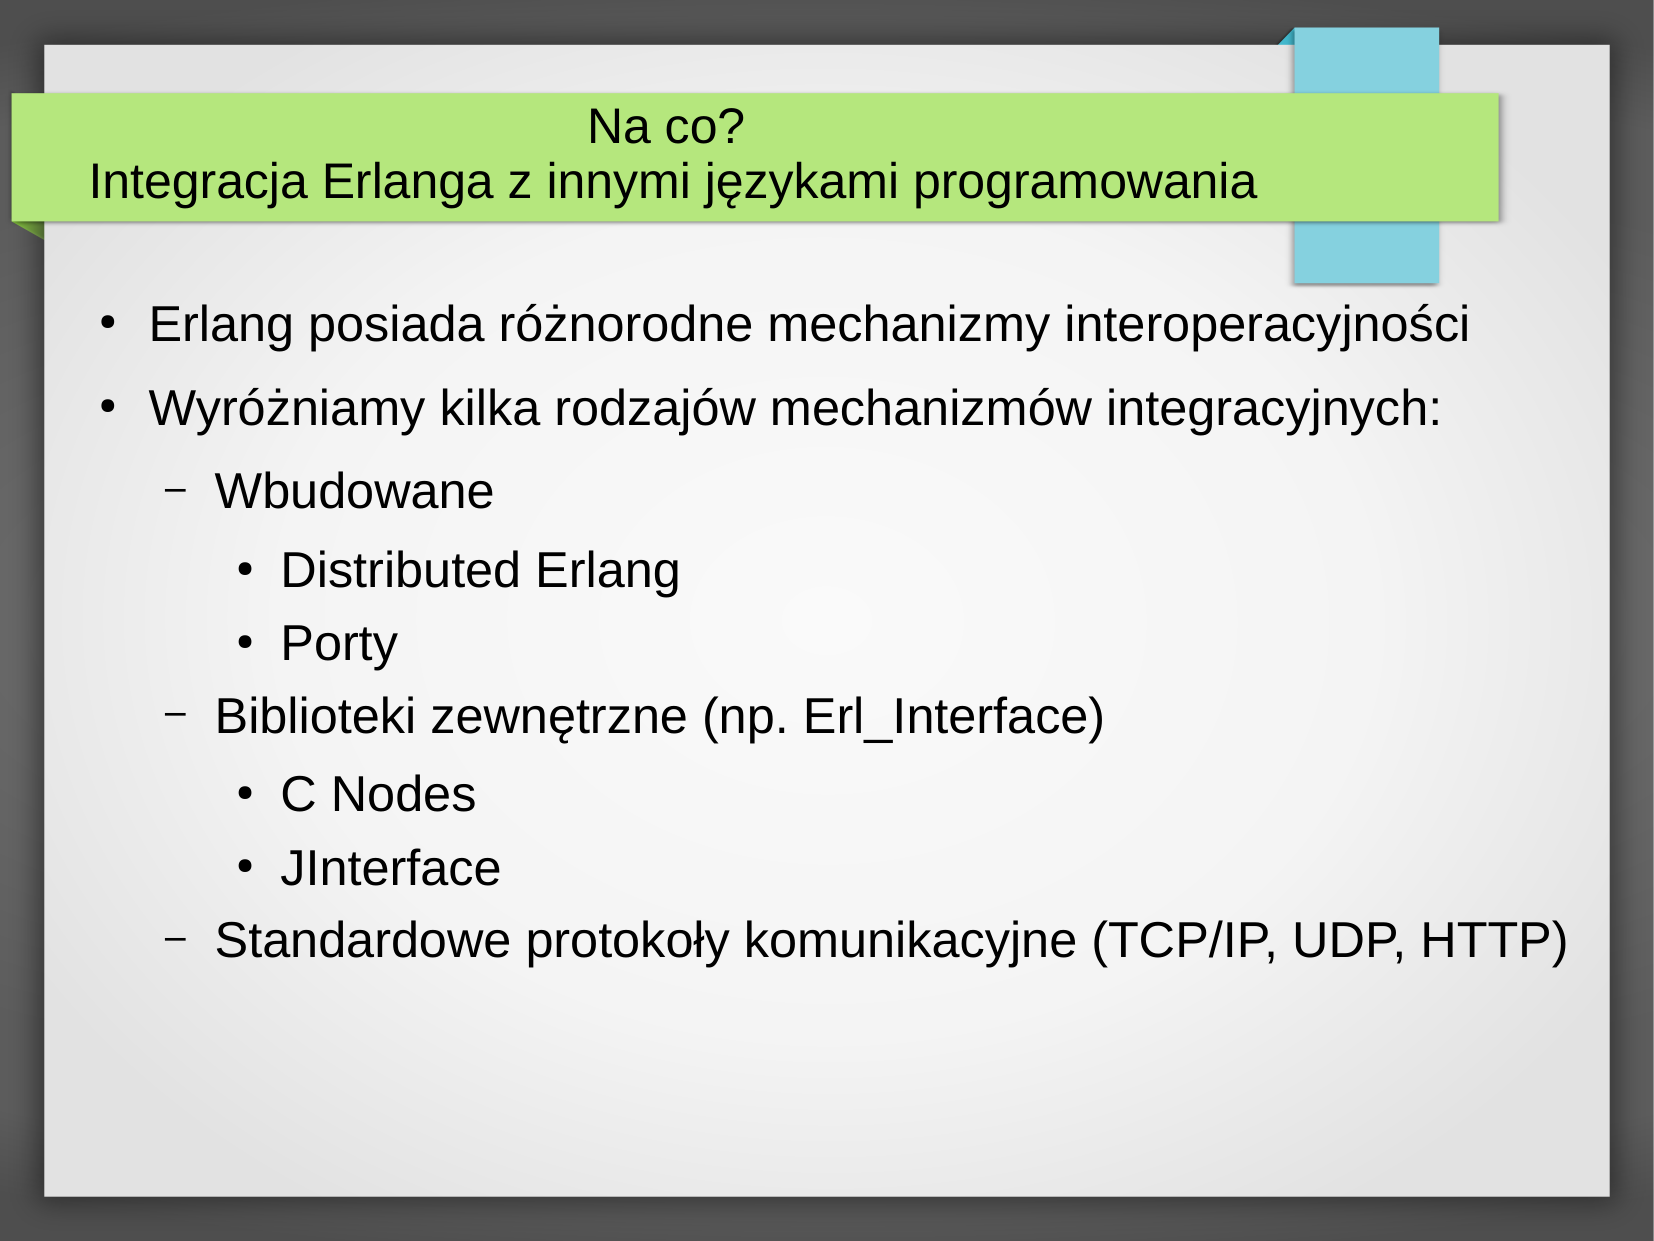

# Na co? Integracja Erlanga z innymi językami programowania
Erlang posiada różnorodne mechanizmy interoperacyjności
Wyróżniamy kilka rodzajów mechanizmów integracyjnych:
Wbudowane
Distributed Erlang
Porty
Biblioteki zewnętrzne (np. Erl_Interface)
C Nodes
JInterface
Standardowe protokoły komunikacyjne (TCP/IP, UDP, HTTP)